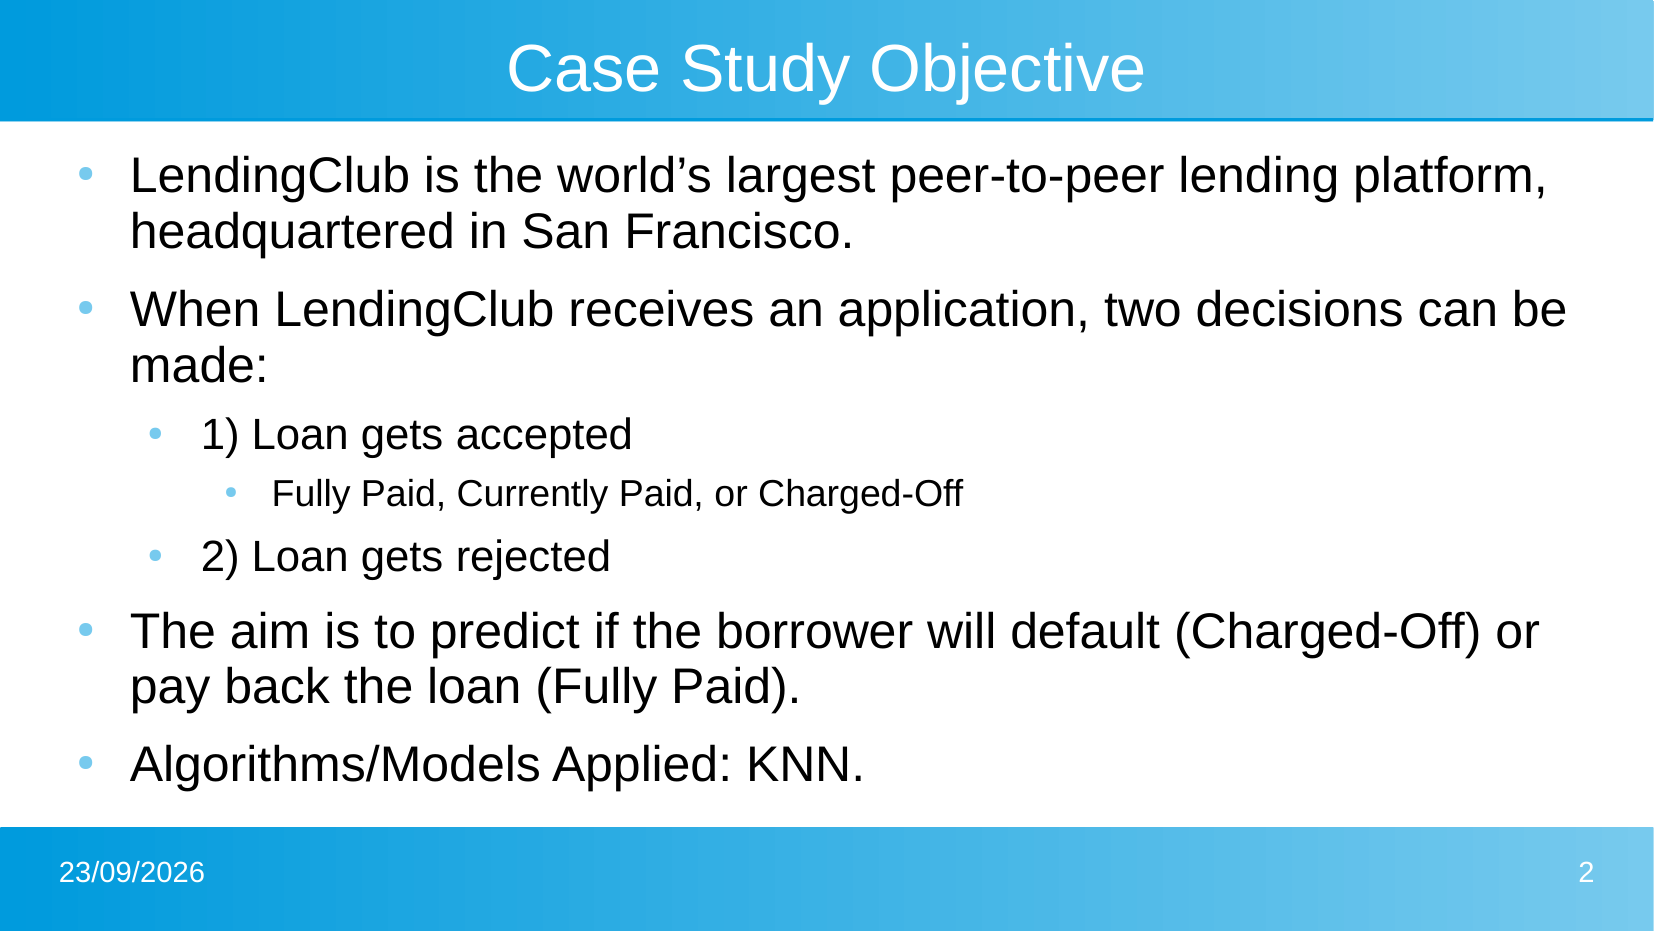

# Case Study Objective
LendingClub is the world’s largest peer-to-peer lending platform, headquartered in San Francisco.
When LendingClub receives an application, two decisions can be made:
1) Loan gets accepted
Fully Paid, Currently Paid, or Charged-Off
2) Loan gets rejected
The aim is to predict if the borrower will default (Charged-Off) or pay back the loan (Fully Paid).
Algorithms/Models Applied: KNN.
2